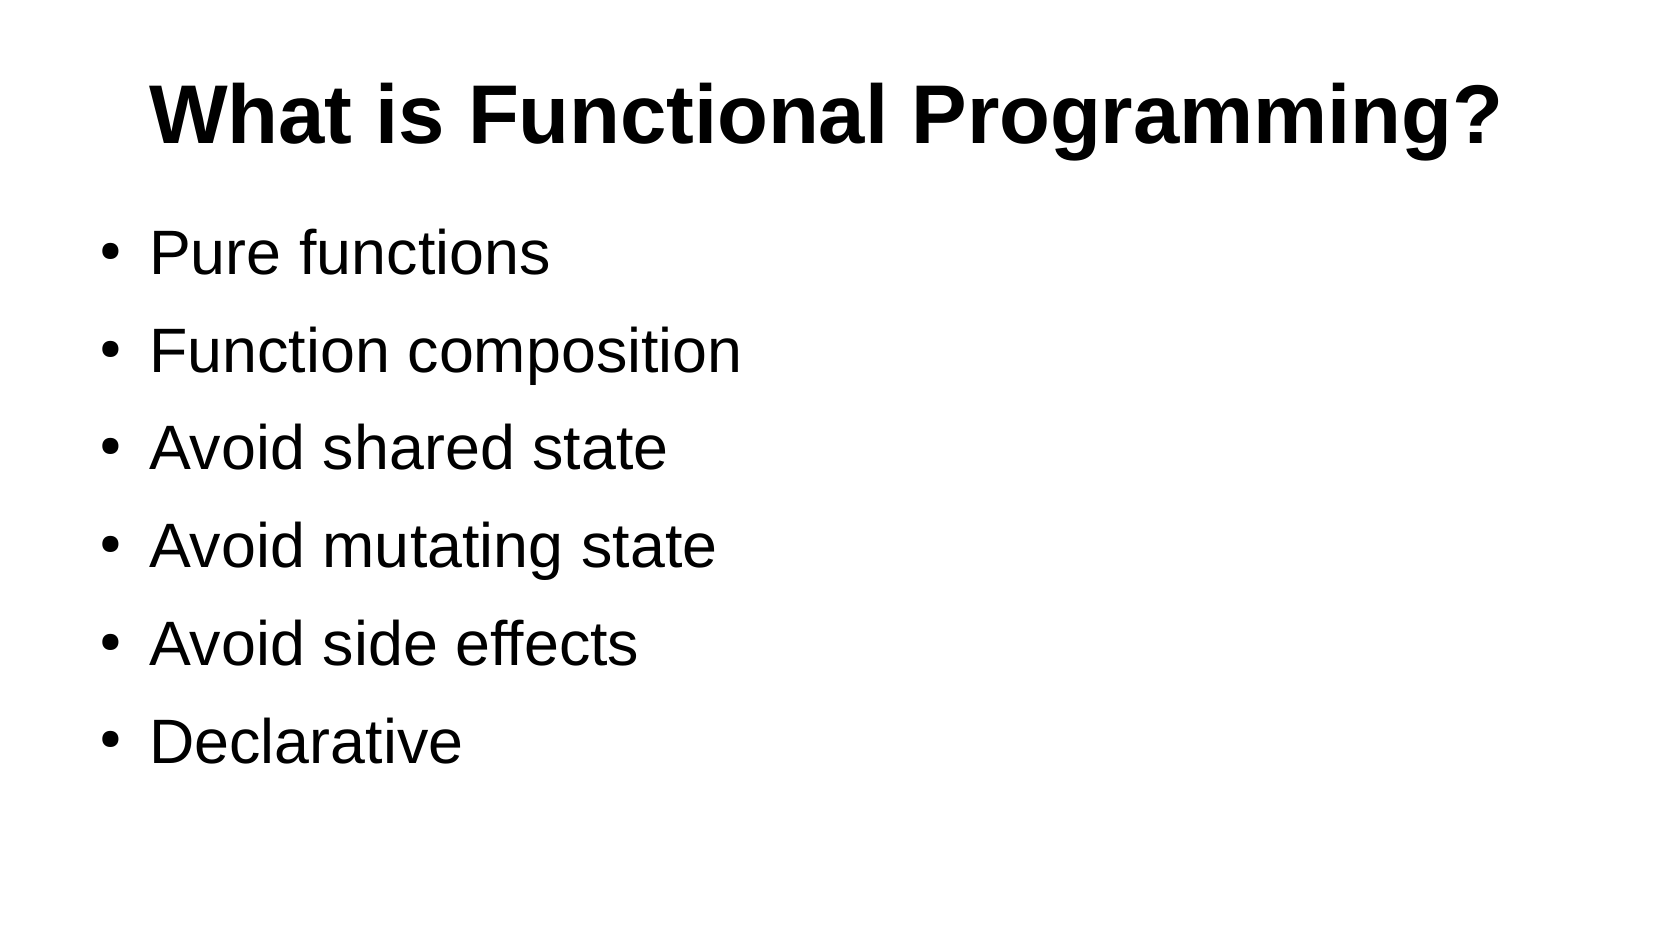

# What is Functional Programming?
Pure functions
Function composition
Avoid shared state
Avoid mutating state
Avoid side effects
Declarative